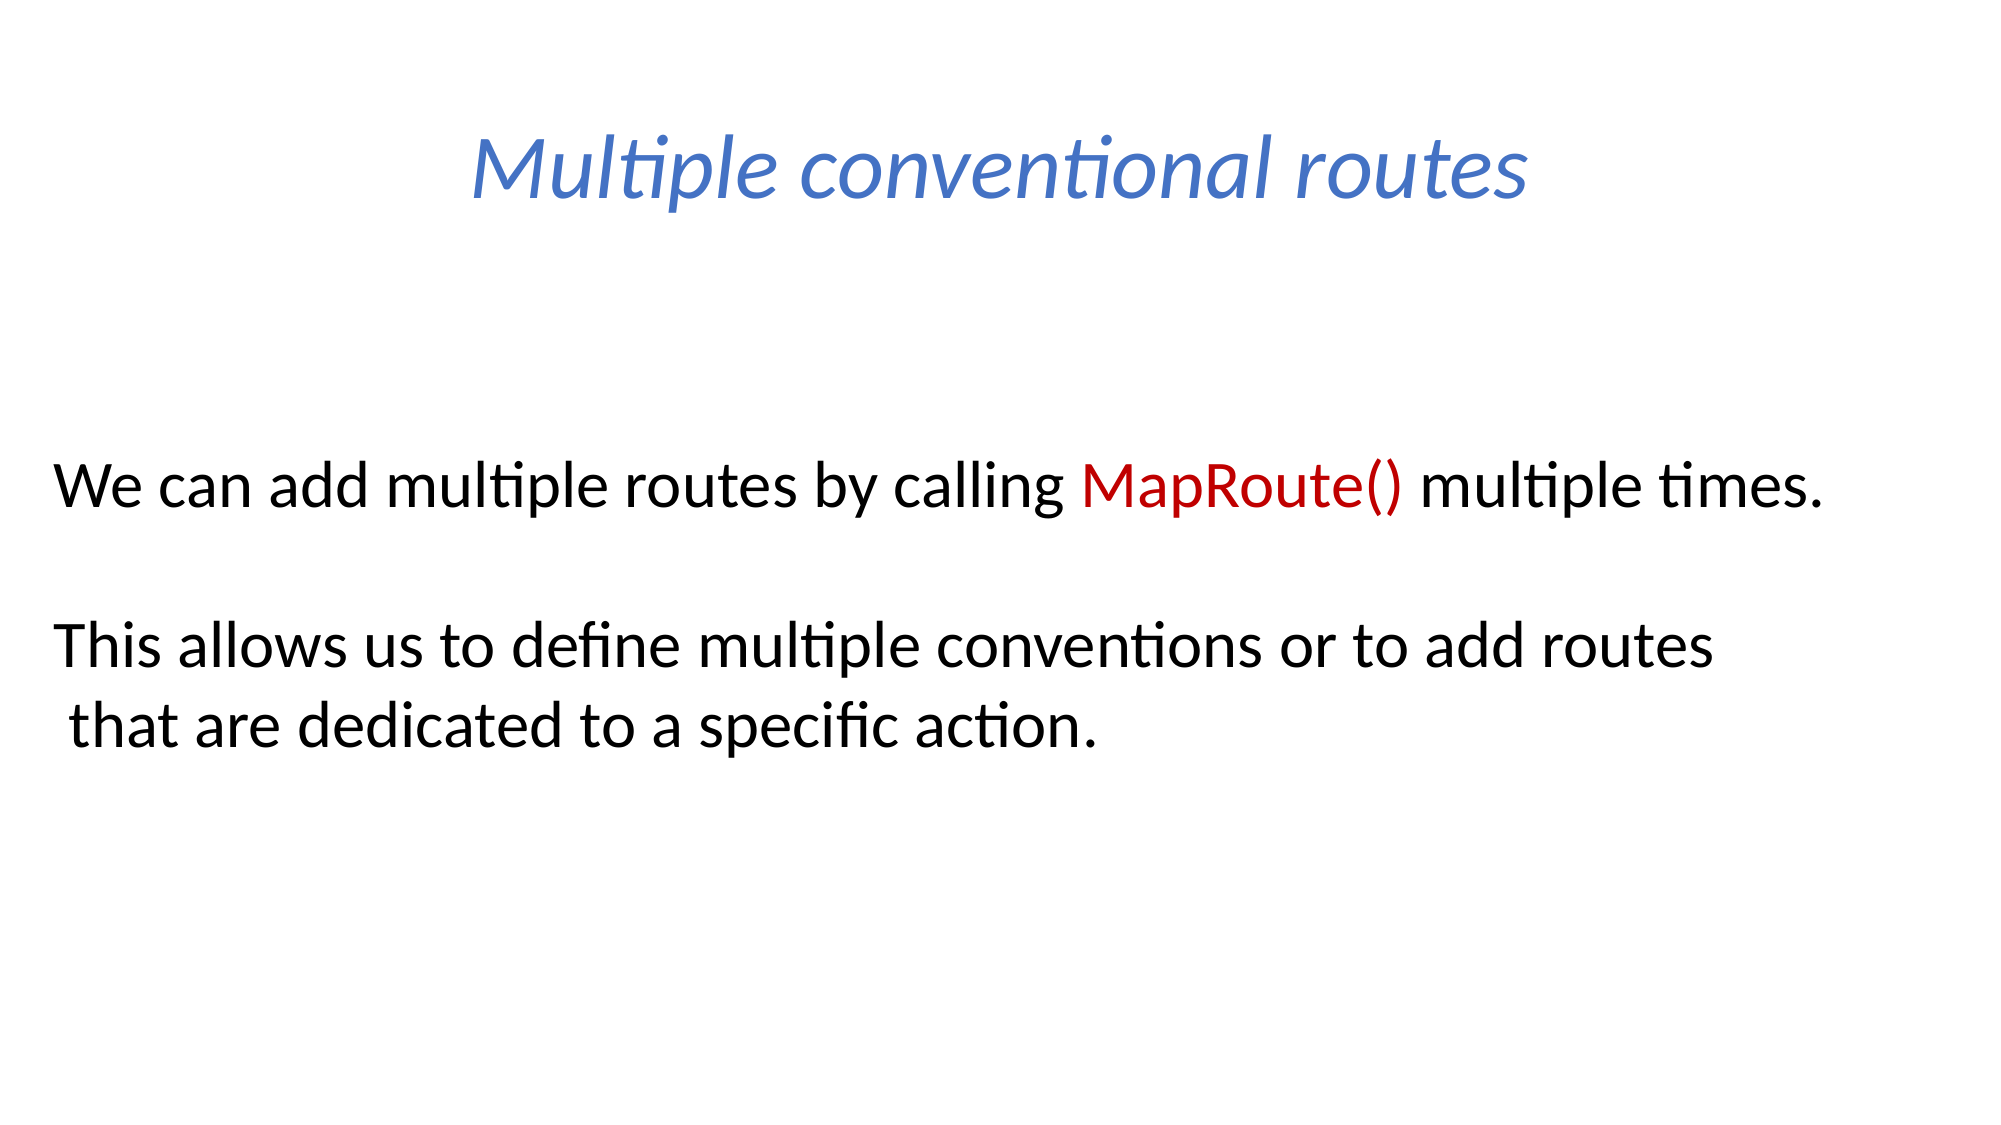

# Multiple conventional routes
We can add multiple routes by calling MapRoute() multiple times.
This allows us to define multiple conventions or to add routes
 that are dedicated to a specific action.